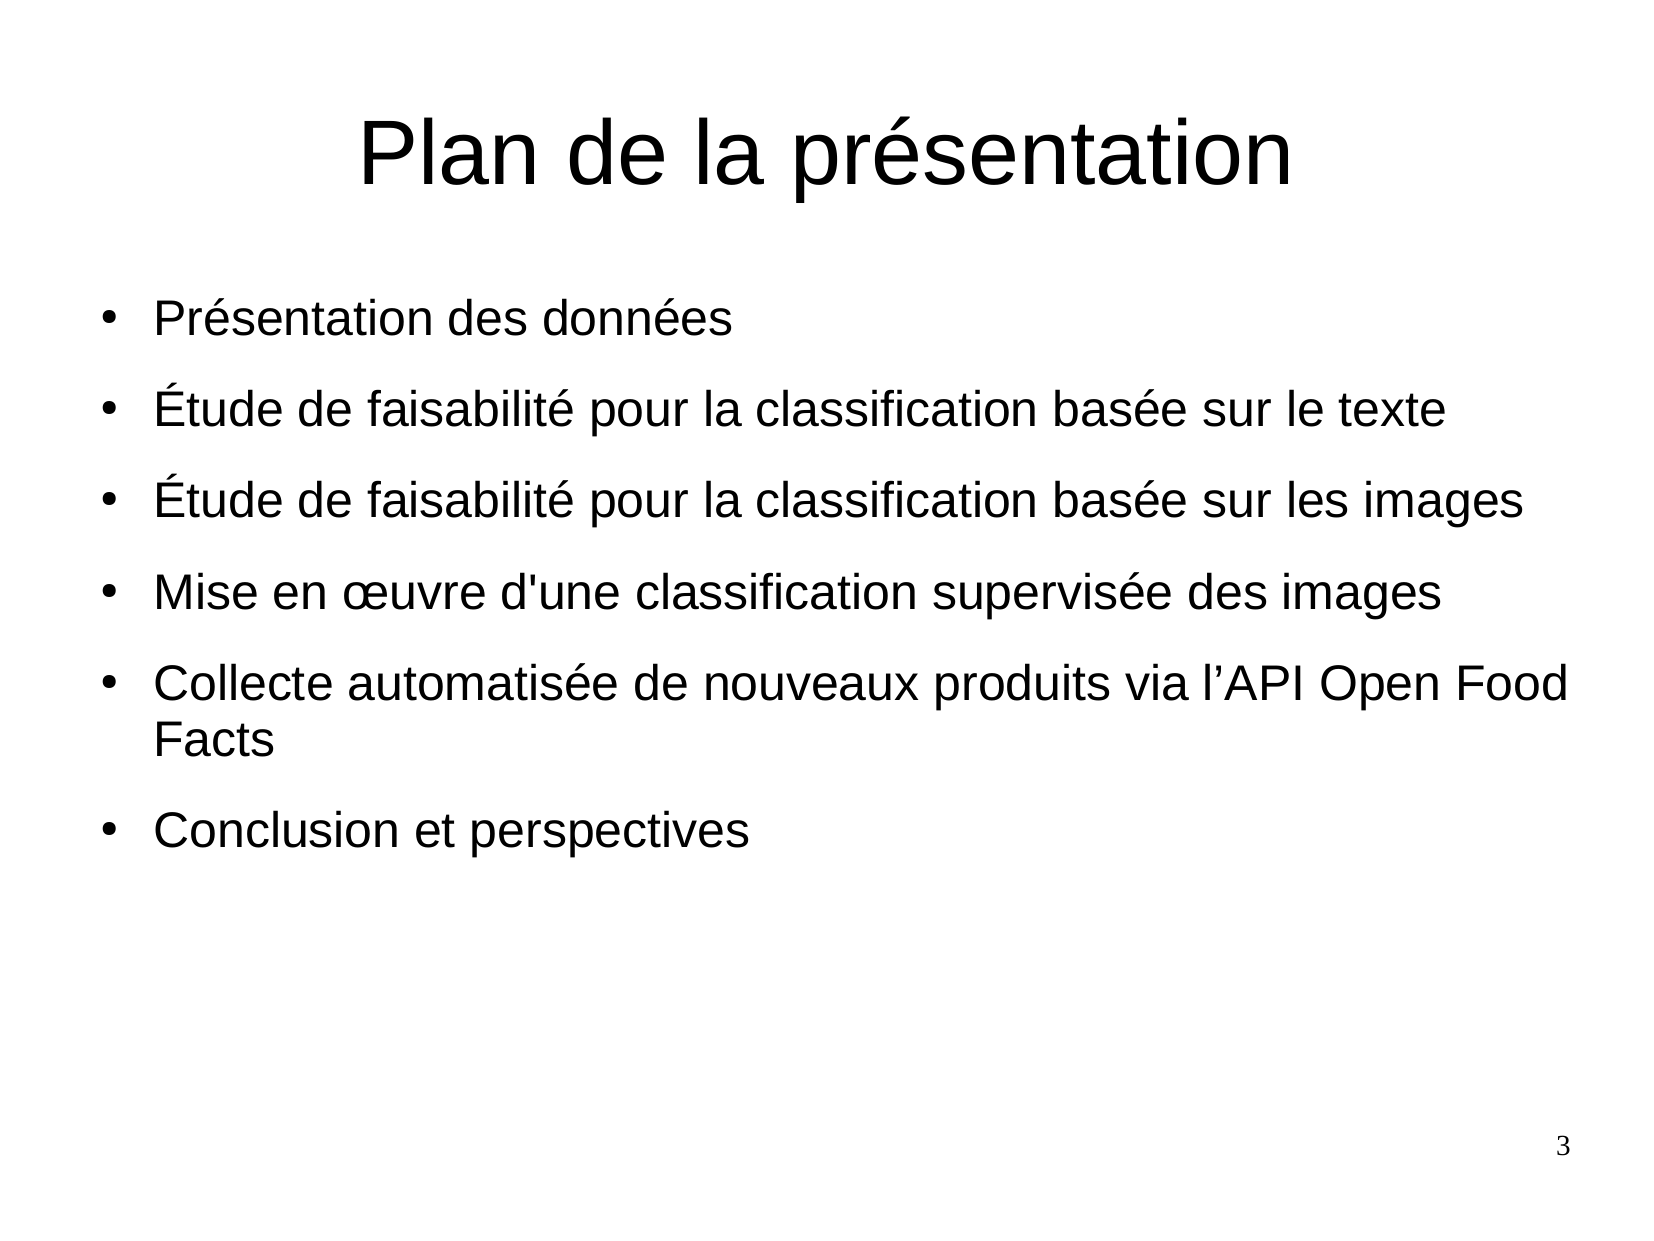

# Plan de la présentation
Présentation des données
Étude de faisabilité pour la classification basée sur le texte
Étude de faisabilité pour la classification basée sur les images
Mise en œuvre d'une classification supervisée des images
Collecte automatisée de nouveaux produits via l’API Open Food Facts
Conclusion et perspectives
3